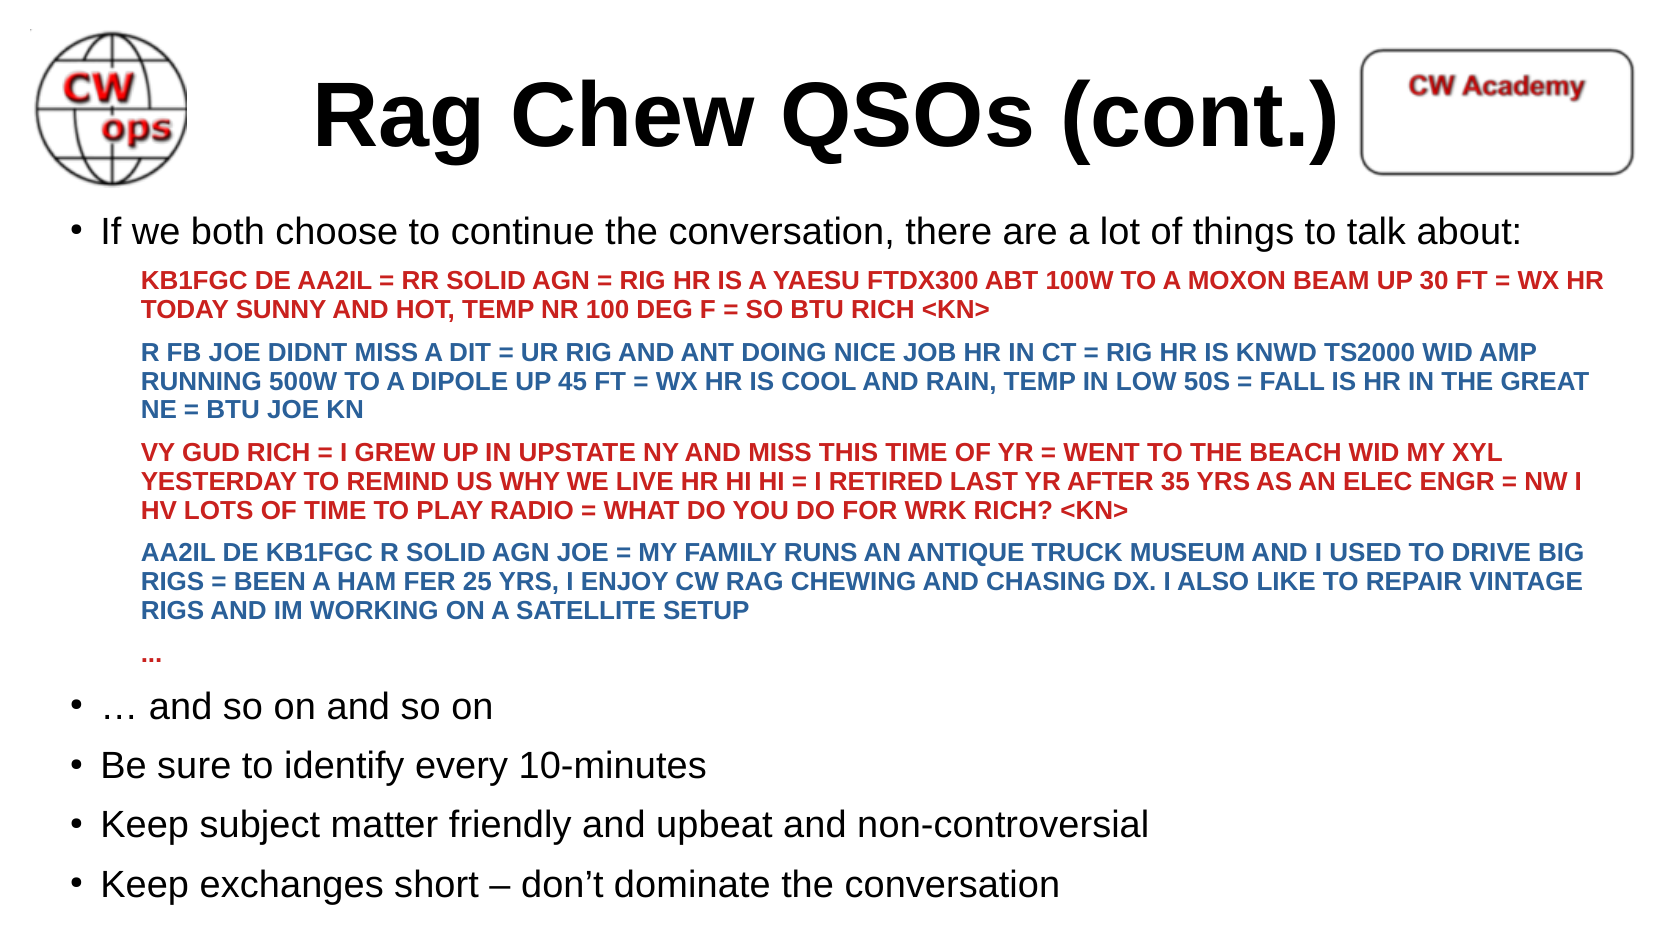

# Rag Chew QSOs (cont.)
If we both choose to continue the conversation, there are a lot of things to talk about:
KB1FGC DE AA2IL = RR SOLID AGN = RIG HR IS A YAESU FTDX300 ABT 100W TO A MOXON BEAM UP 30 FT = WX HR TODAY SUNNY AND HOT, TEMP NR 100 DEG F = SO BTU RICH <KN>
R FB JOE DIDNT MISS A DIT = UR RIG AND ANT DOING NICE JOB HR IN CT = RIG HR IS KNWD TS2000 WID AMP RUNNING 500W TO A DIPOLE UP 45 FT = WX HR IS COOL AND RAIN, TEMP IN LOW 50S = FALL IS HR IN THE GREAT NE = BTU JOE KN
VY GUD RICH = I GREW UP IN UPSTATE NY AND MISS THIS TIME OF YR = WENT TO THE BEACH WID MY XYL YESTERDAY TO REMIND US WHY WE LIVE HR HI HI = I RETIRED LAST YR AFTER 35 YRS AS AN ELEC ENGR = NW I HV LOTS OF TIME TO PLAY RADIO = WHAT DO YOU DO FOR WRK RICH? <KN>
AA2IL DE KB1FGC R SOLID AGN JOE = MY FAMILY RUNS AN ANTIQUE TRUCK MUSEUM AND I USED TO DRIVE BIG RIGS = BEEN A HAM FER 25 YRS, I ENJOY CW RAG CHEWING AND CHASING DX. I ALSO LIKE TO REPAIR VINTAGE RIGS AND IM WORKING ON A SATELLITE SETUP
...
… and so on and so on
Be sure to identify every 10-minutes
Keep subject matter friendly and upbeat and non-controversial
Keep exchanges short – don’t dominate the conversation